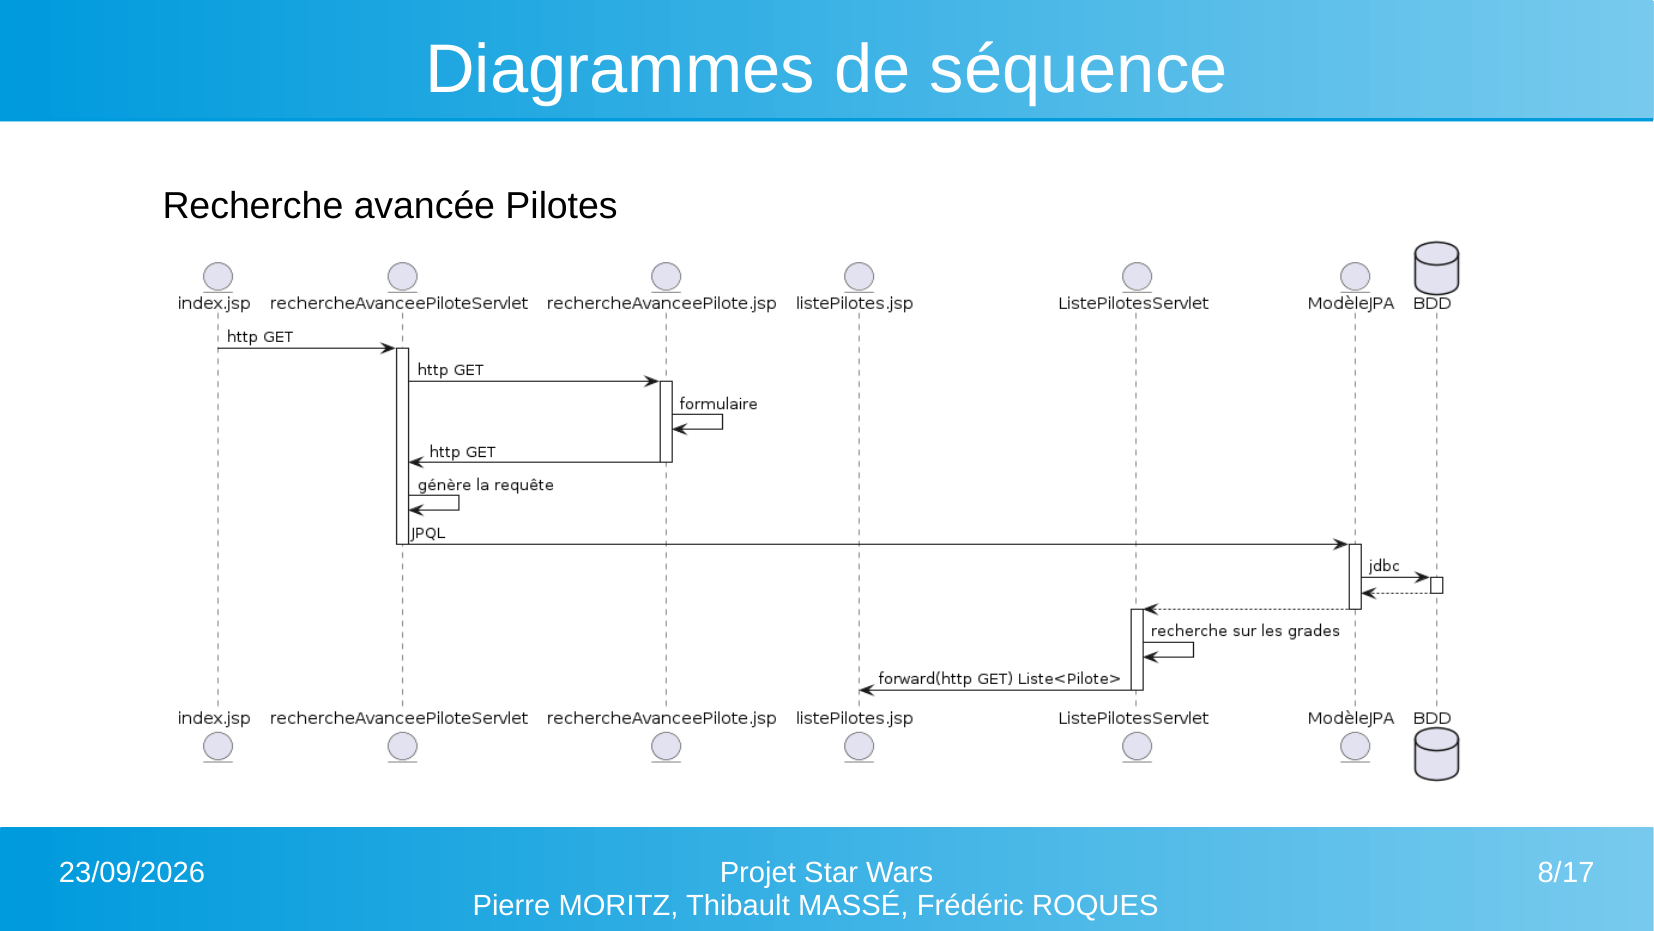

# Diagrammes de séquence
Recherche avancée Pilotes
8